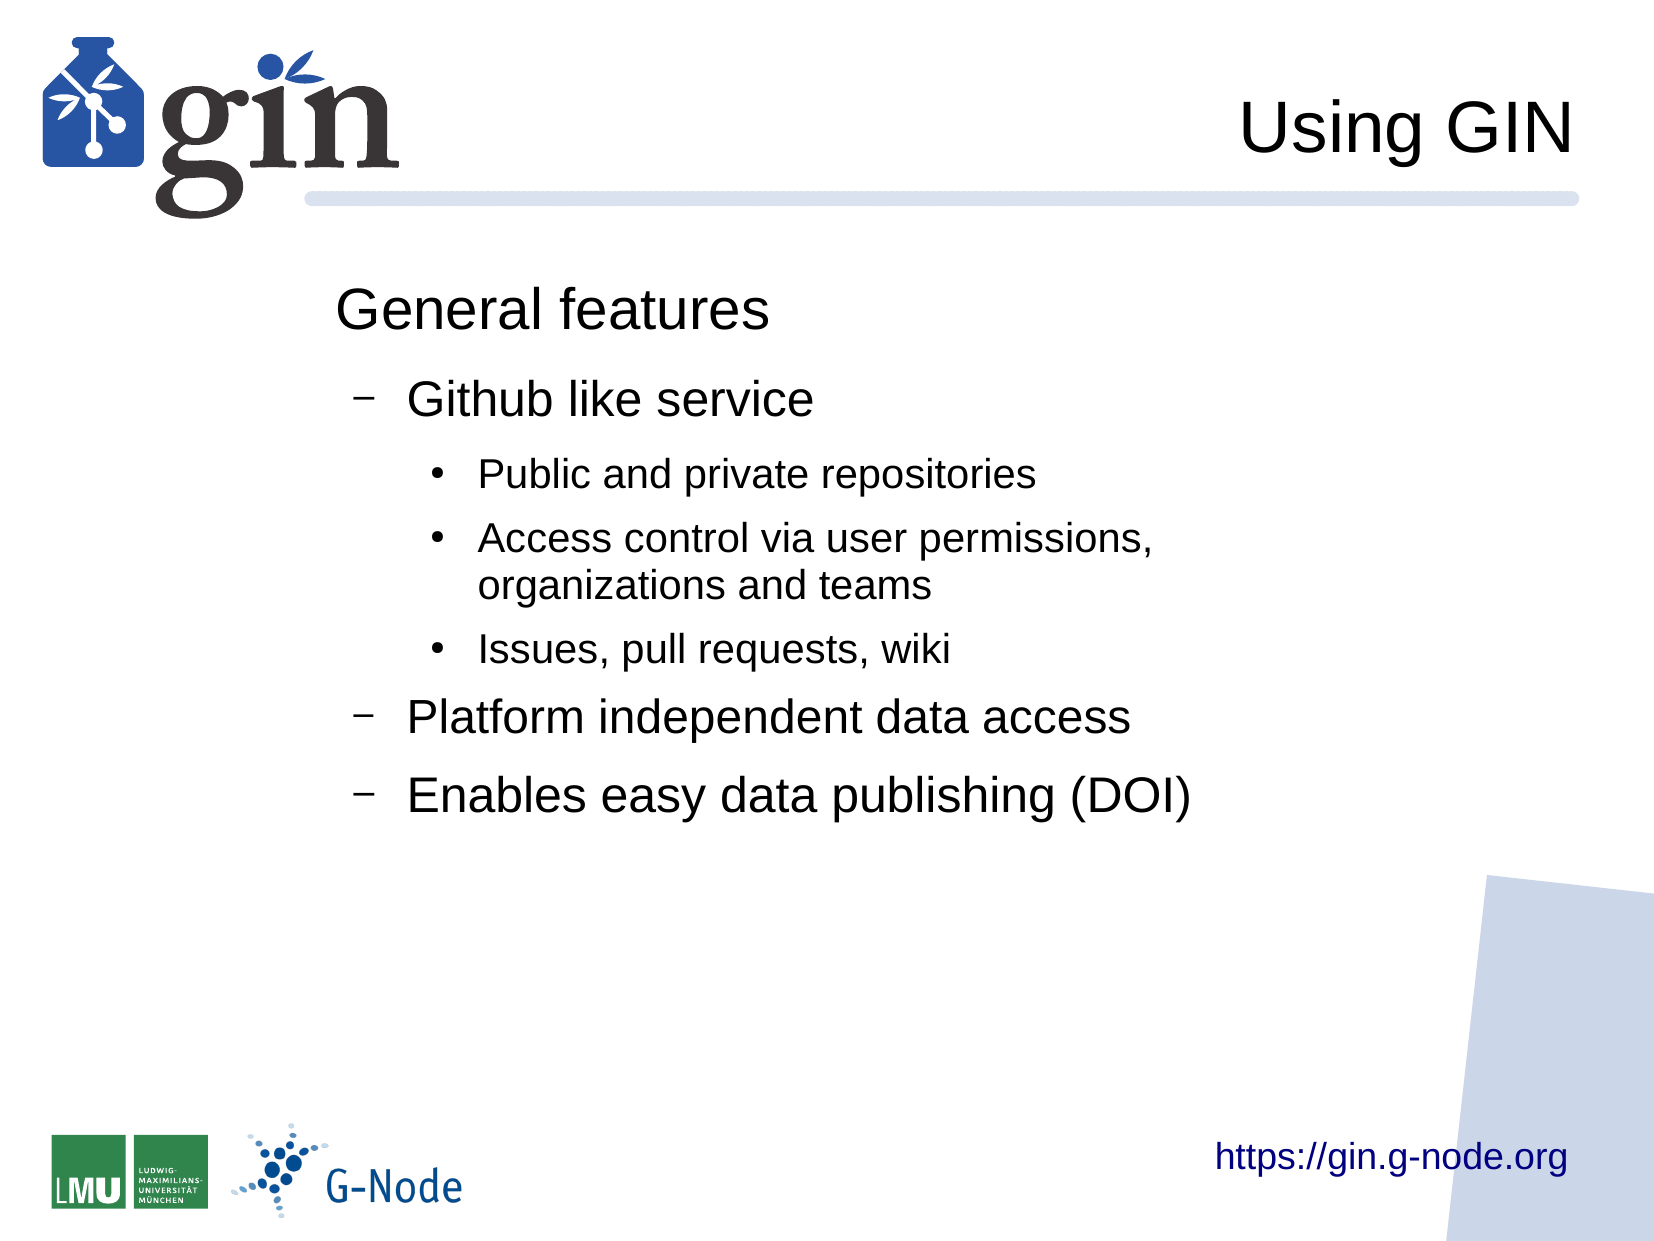

Using GIN
# General features
Github like service
Public and private repositories
Access control via user permissions, organizations and teams
Issues, pull requests, wiki
Platform independent data access
Enables easy data publishing (DOI)
https://gin.g-node.org